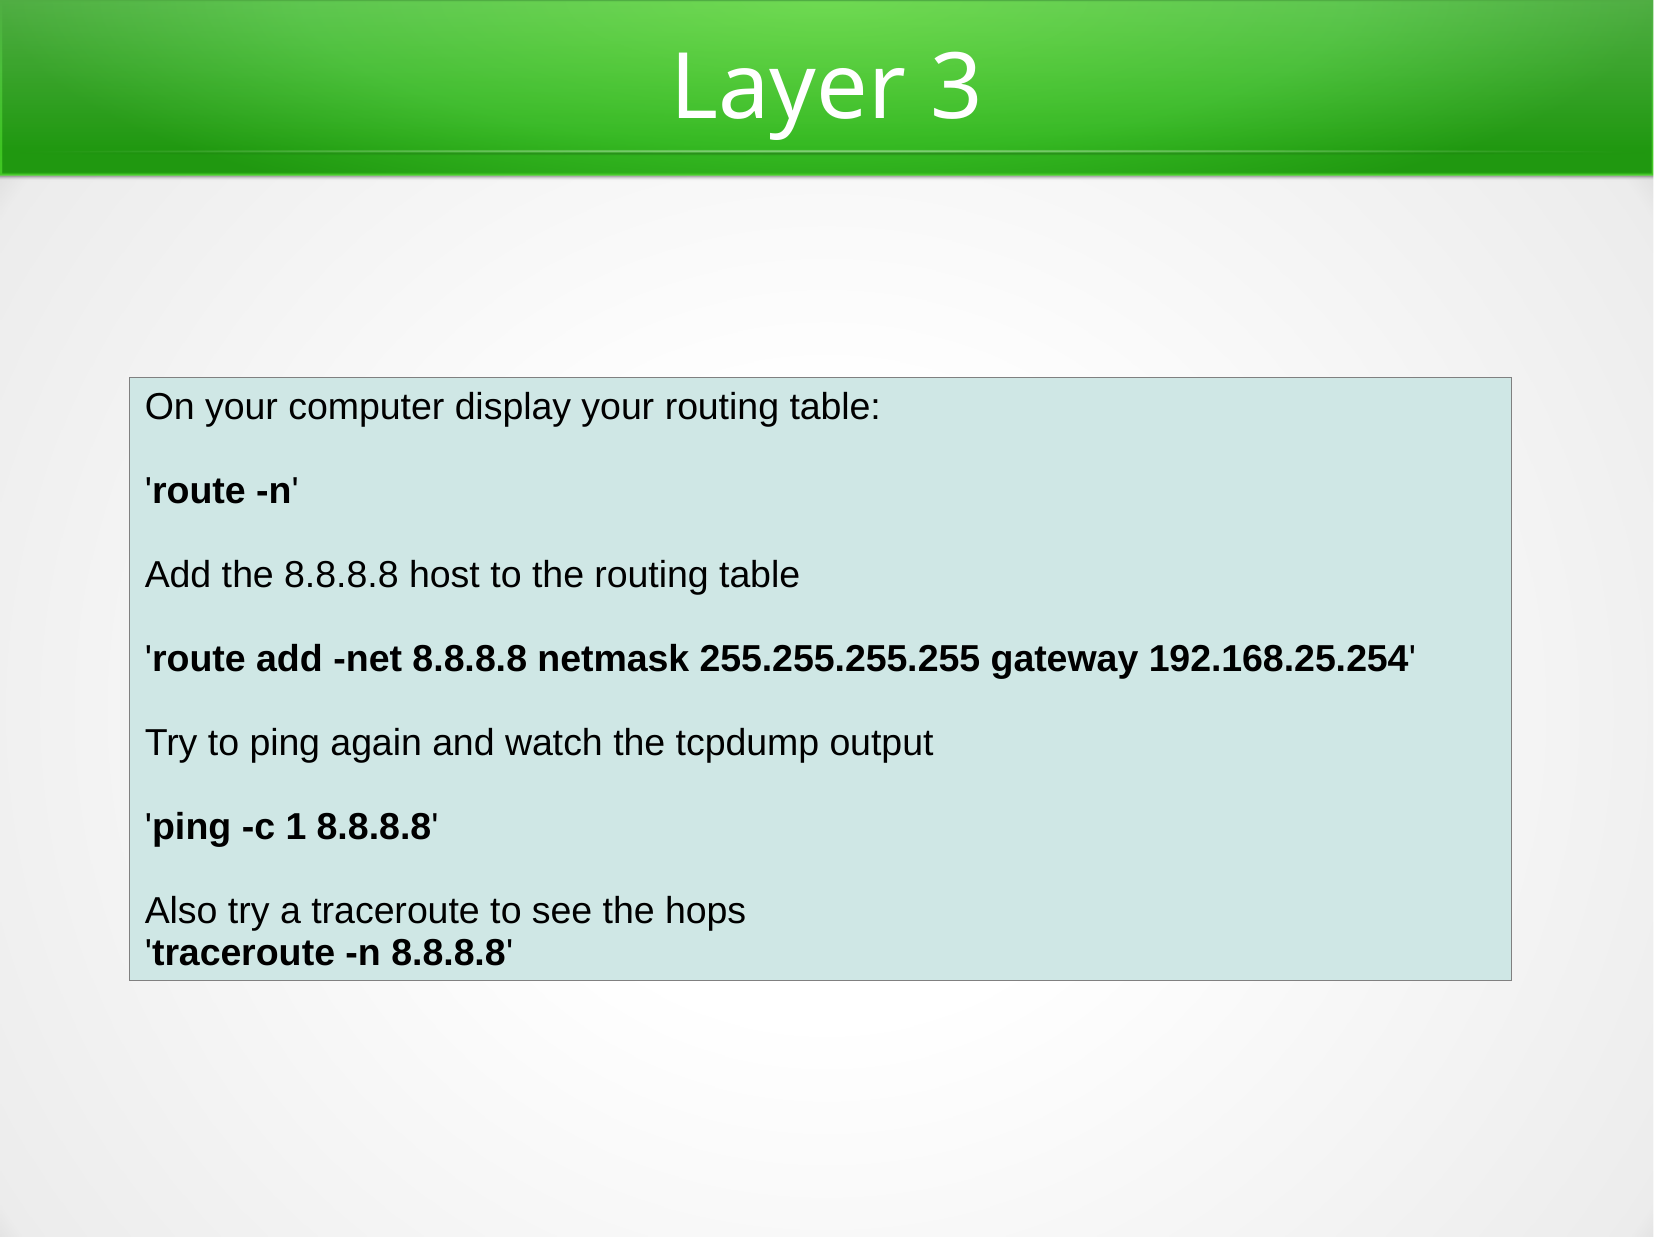

# Layer 3
On your computer display your routing table:
'route -n'
Add the 8.8.8.8 host to the routing table
'route add -net 8.8.8.8 netmask 255.255.255.255 gateway 192.168.25.254'
Try to ping again and watch the tcpdump output
'ping -c 1 8.8.8.8'
Also try a traceroute to see the hops
'traceroute -n 8.8.8.8'